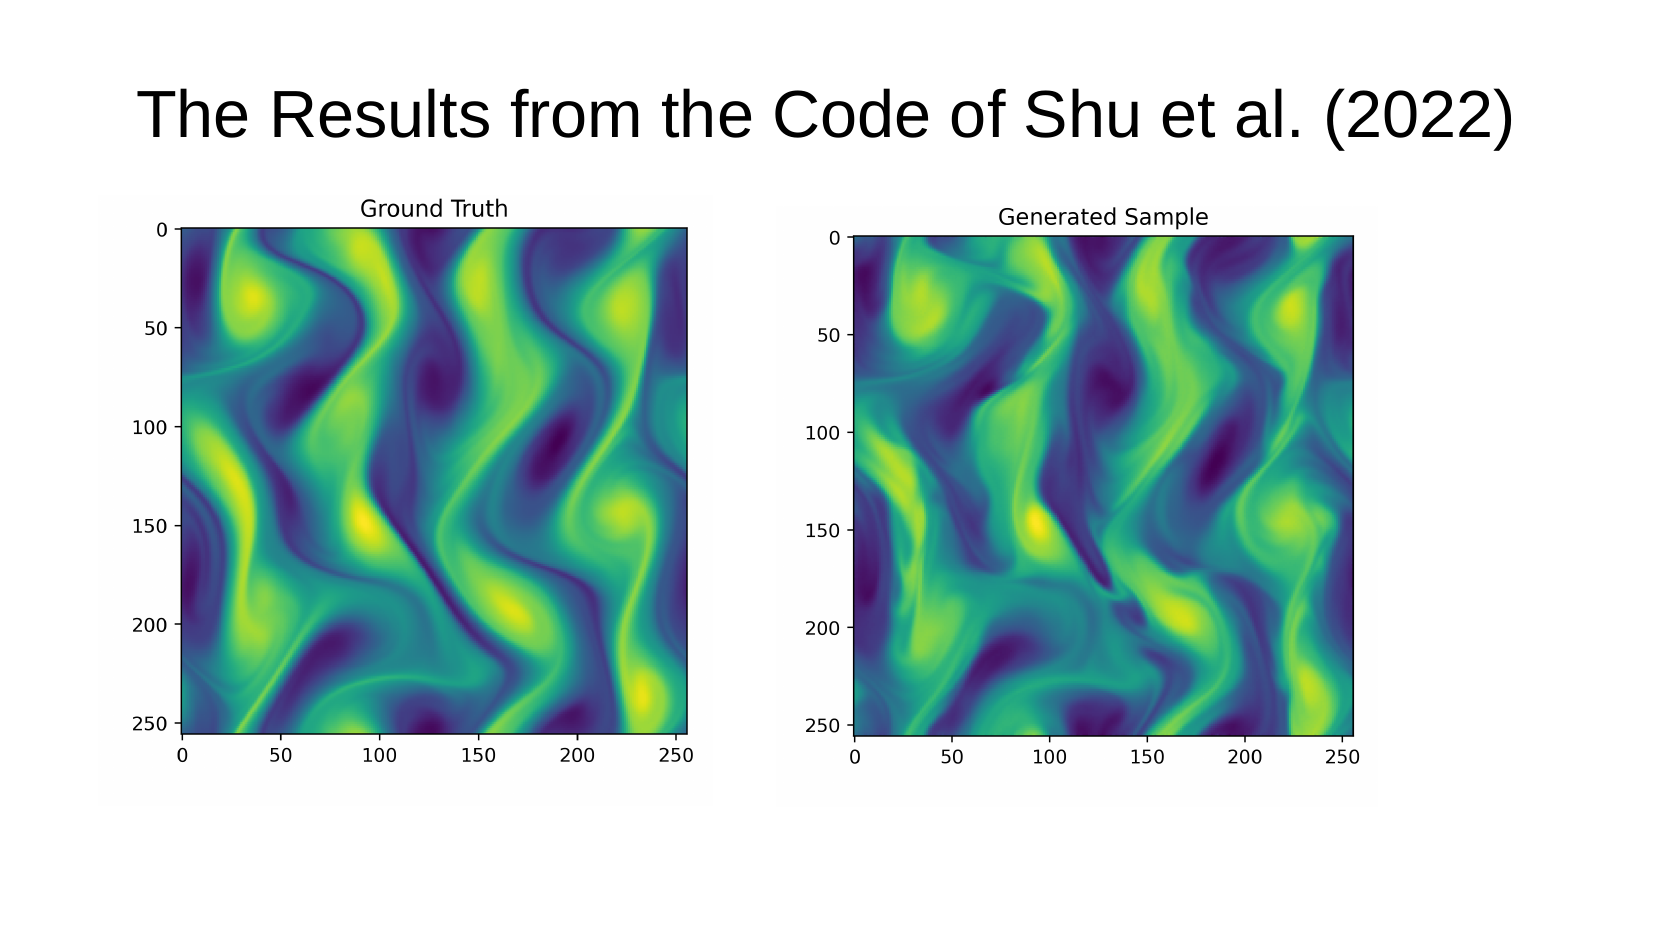

# The Results from the Code of Shu et al. (2022)